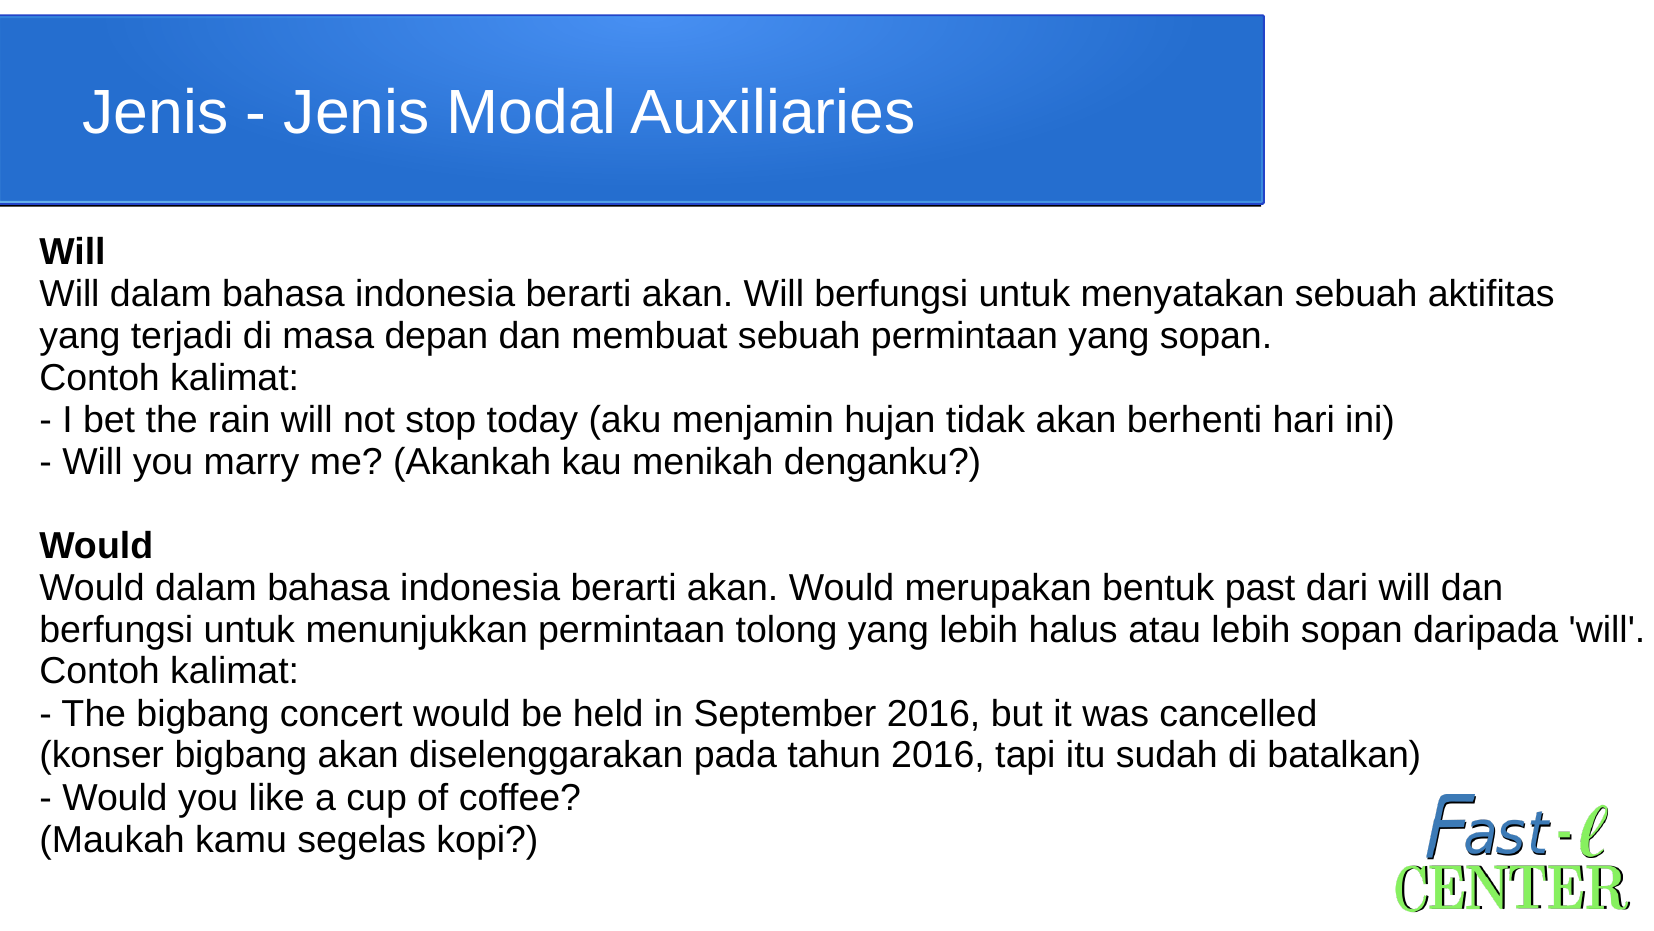

# Jenis - Jenis Modal Auxiliaries
Will
Will dalam bahasa indonesia berarti akan. Will berfungsi untuk menyatakan sebuah aktifitas
yang terjadi di masa depan dan membuat sebuah permintaan yang sopan.
Contoh kalimat:
- I bet the rain will not stop today (aku menjamin hujan tidak akan berhenti hari ini)
- Will you marry me? (Akankah kau menikah denganku?)
Would
Would dalam bahasa indonesia berarti akan. Would merupakan bentuk past dari will dan
berfungsi untuk menunjukkan permintaan tolong yang lebih halus atau lebih sopan daripada 'will'.
Contoh kalimat:
- The bigbang concert would be held in September 2016, but it was cancelled
(konser bigbang akan diselenggarakan pada tahun 2016, tapi itu sudah di batalkan)
- Would you like a cup of coffee?
(Maukah kamu segelas kopi?)